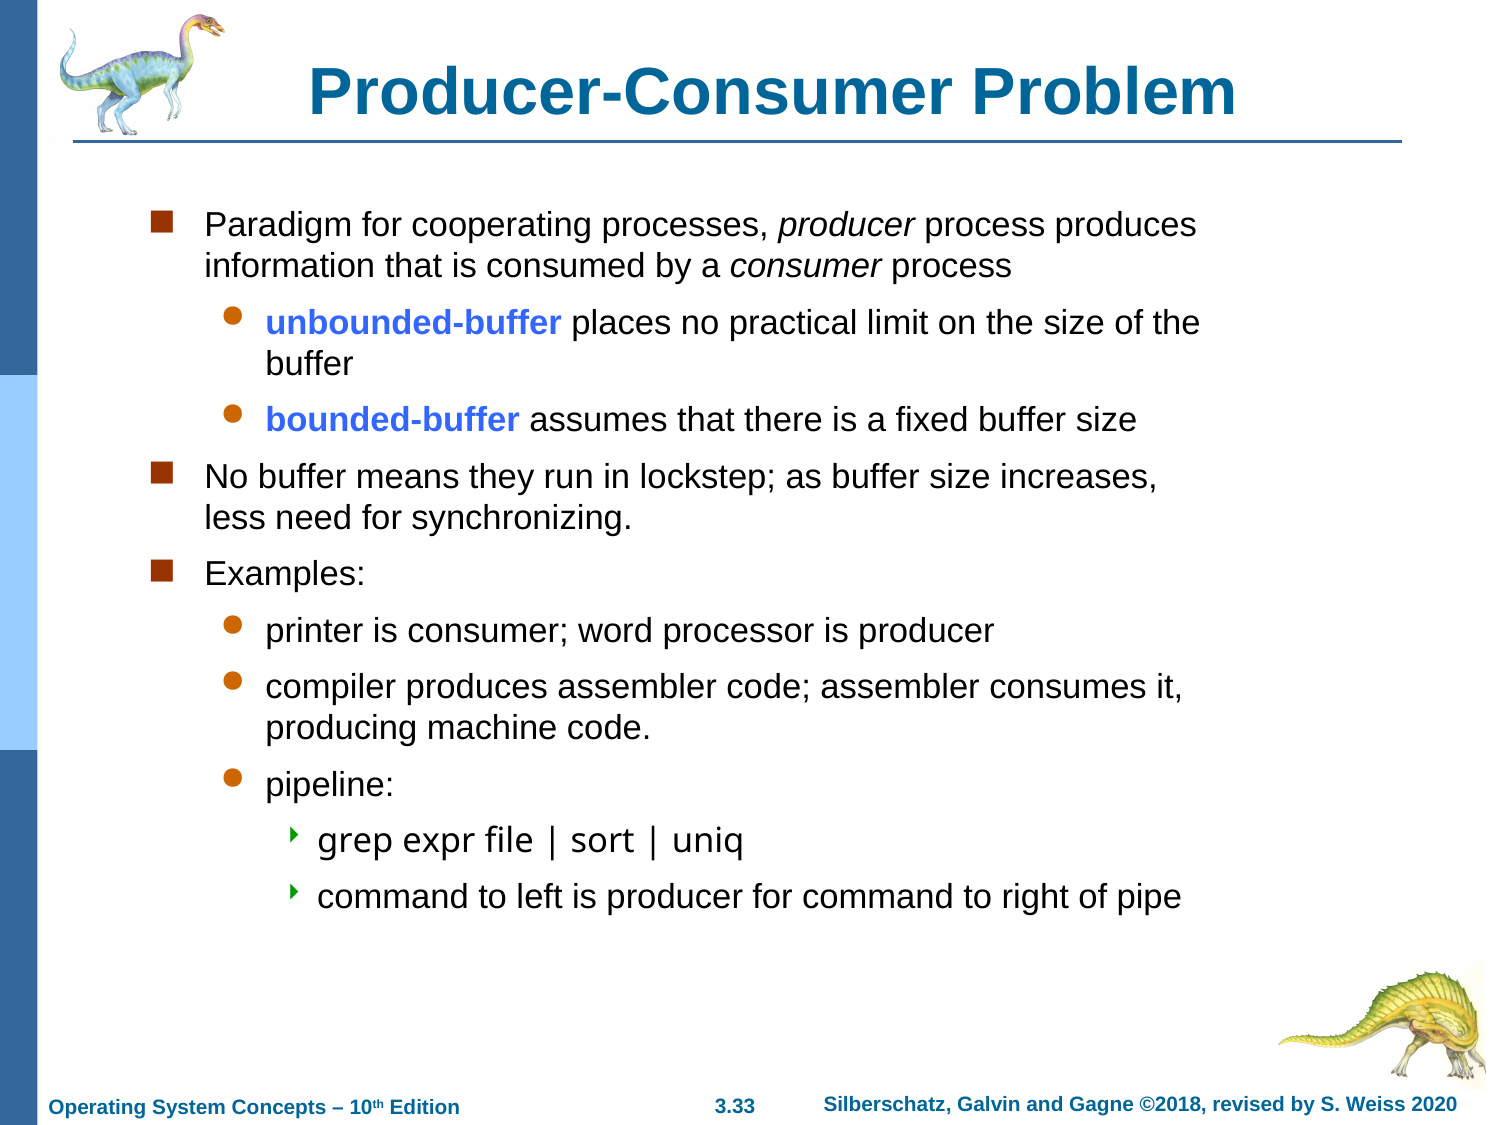

# Producer-Consumer Problem
Paradigm for cooperating processes, producer process produces information that is consumed by a consumer process
unbounded-buffer places no practical limit on the size of the buffer
bounded-buffer assumes that there is a fixed buffer size
No buffer means they run in lockstep; as buffer size increases, less need for synchronizing.
Examples:
printer is consumer; word processor is producer
compiler produces assembler code; assembler consumes it, producing machine code.
pipeline:
grep expr file | sort | uniq
command to left is producer for command to right of pipe